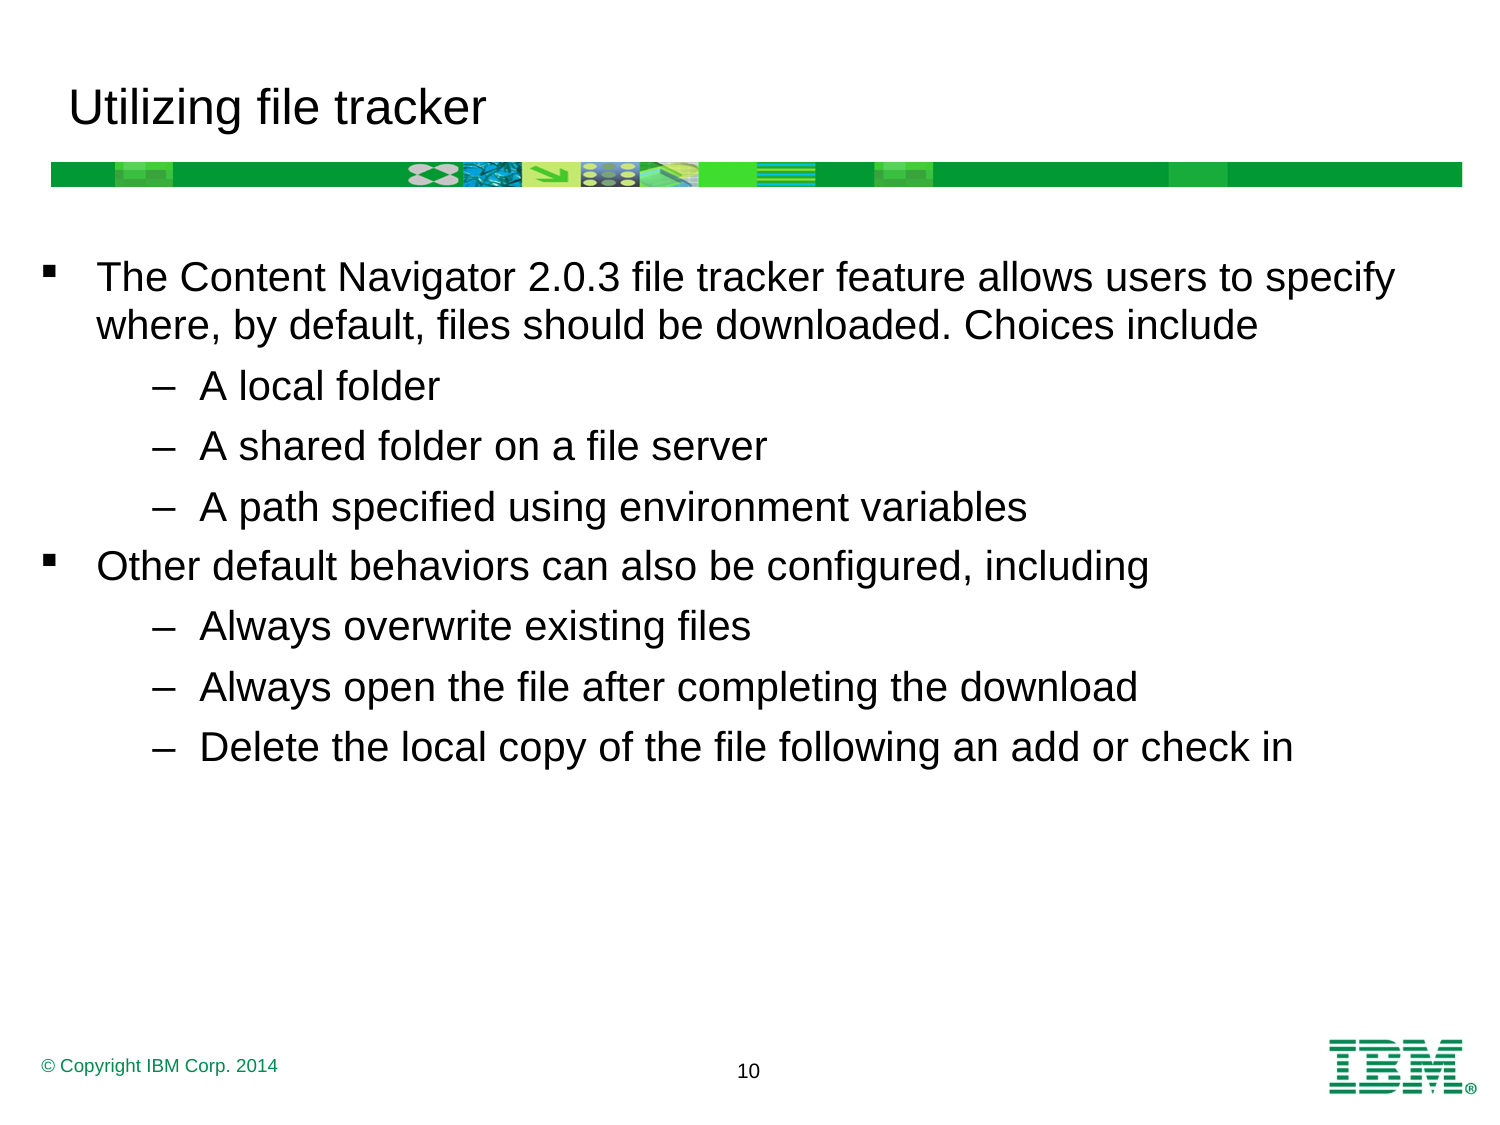

# Utilizing file tracker
The Content Navigator 2.0.3 file tracker feature allows users to specify where, by default, files should be downloaded. Choices include
A local folder
A shared folder on a file server
A path specified using environment variables
Other default behaviors can also be configured, including
Always overwrite existing files
Always open the file after completing the download
Delete the local copy of the file following an add or check in
10